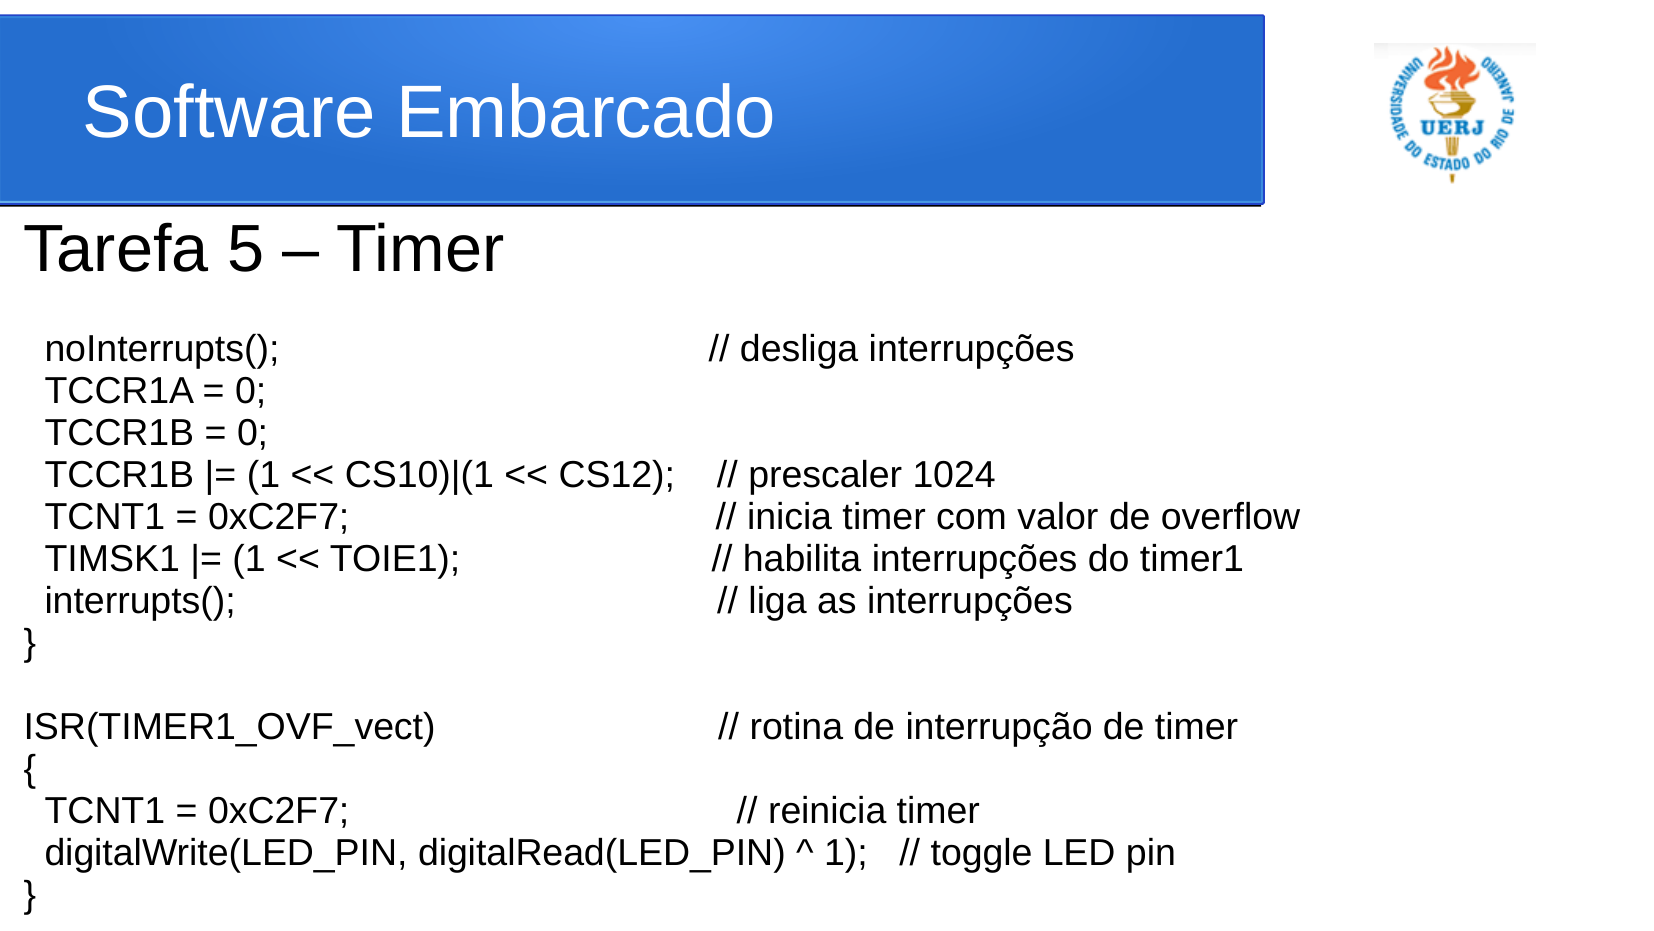

# Software Embarcado
Tarefa 5 – Timer
 noInterrupts(); // desliga interrupções
 TCCR1A = 0;
 TCCR1B = 0;
 TCCR1B |= (1 << CS10)|(1 << CS12); // prescaler 1024
 TCNT1 = 0xC2F7; // inicia timer com valor de overflow
 TIMSK1 |= (1 << TOIE1); // habilita interrupções do timer1
 interrupts(); // liga as interrupções
}
ISR(TIMER1_OVF_vect) // rotina de interrupção de timer
{
 TCNT1 = 0xC2F7; // reinicia timer
 digitalWrite(LED_PIN, digitalRead(LED_PIN) ^ 1); // toggle LED pin
}